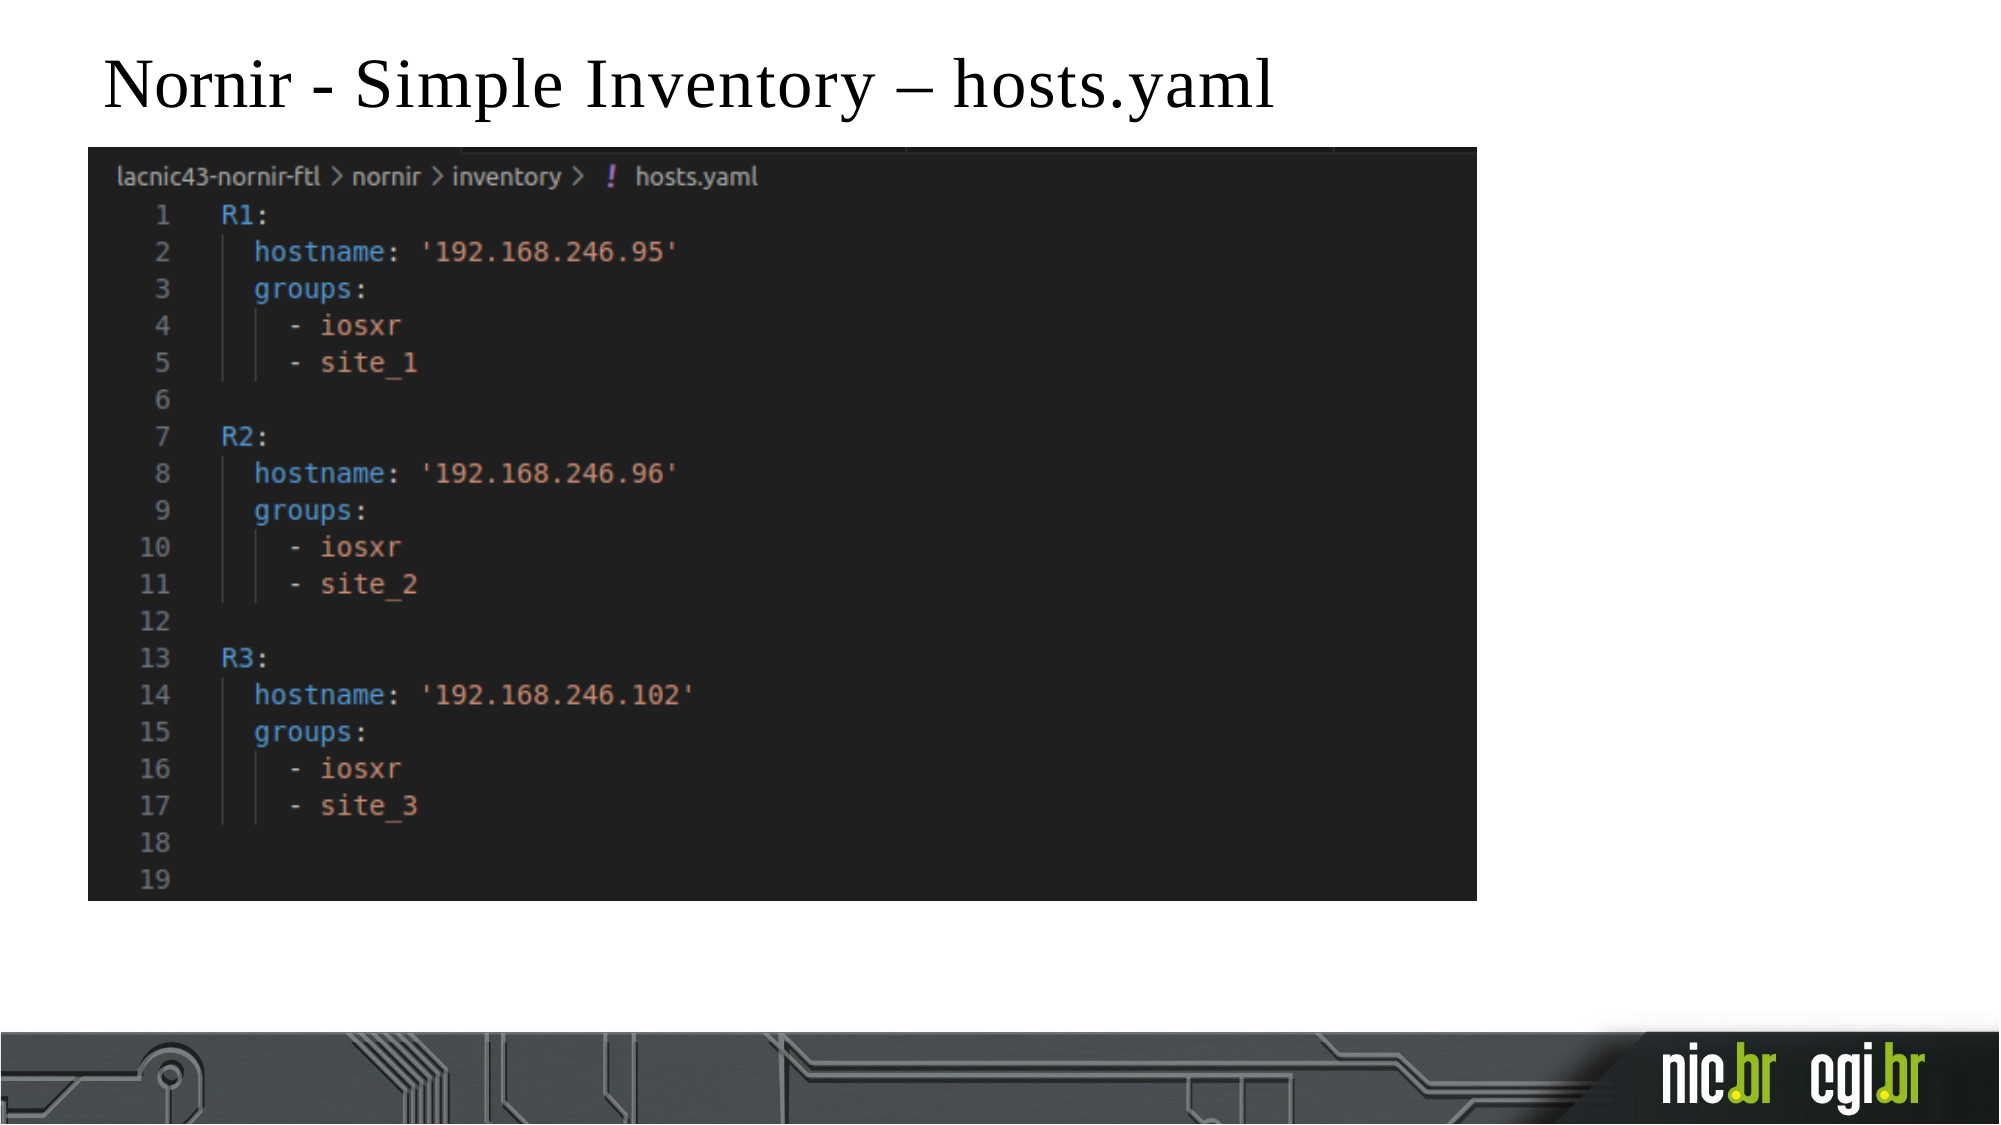

# Nornir - Simple Inventory – hosts.yaml